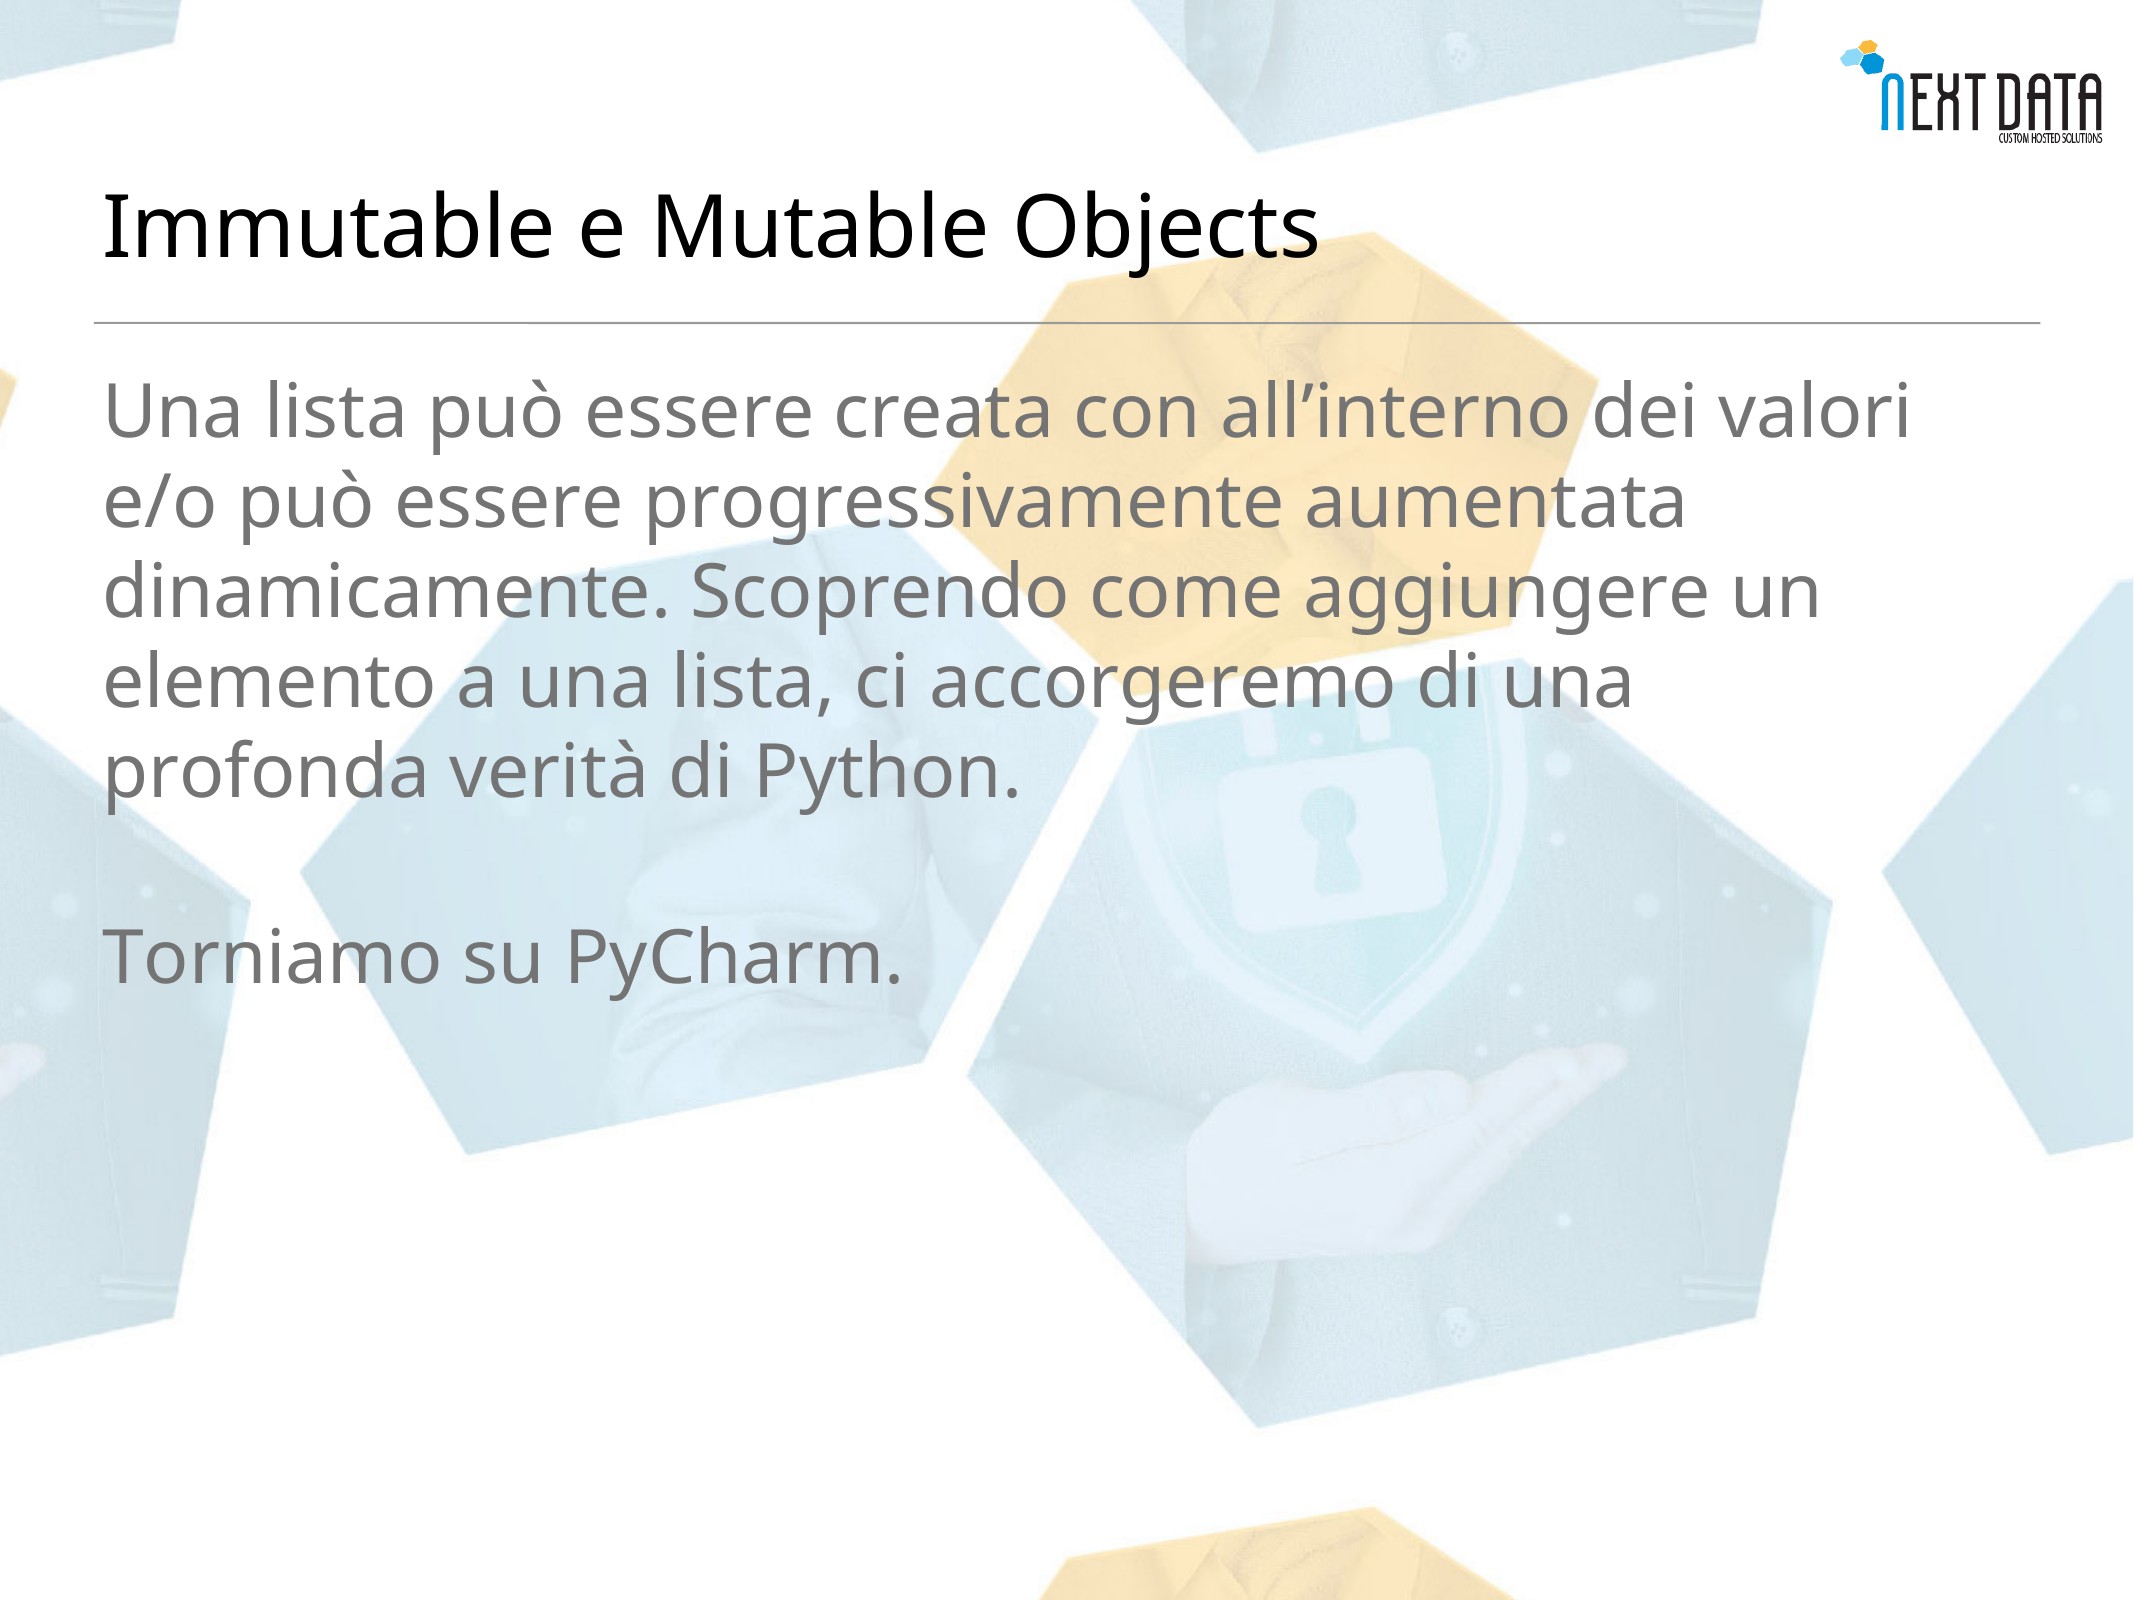

Immutable e Mutable Objects
Una lista può essere creata con all’interno dei valori e/o può essere progressivamente aumentata dinamicamente. Scoprendo come aggiungere un elemento a una lista, ci accorgeremo di una profonda verità di Python.
Torniamo su PyCharm.